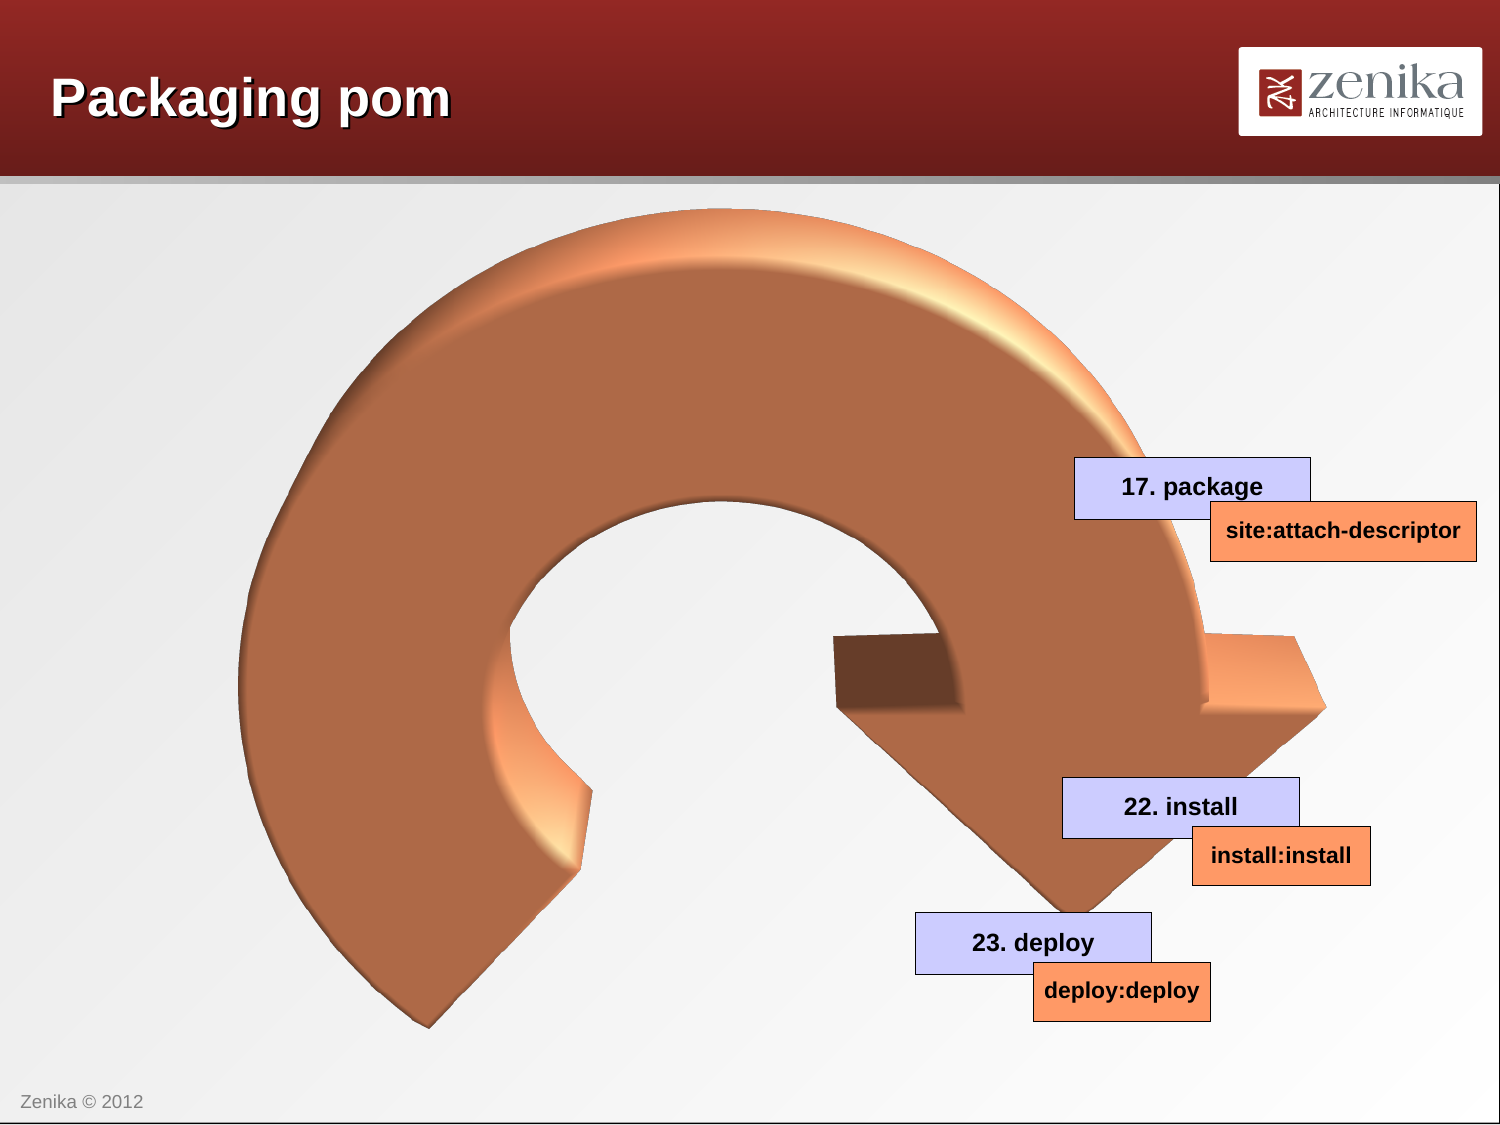

# Packaging pom
17. package
site:attach-descriptor
22. install
install:install
23. deploy
deploy:deploy